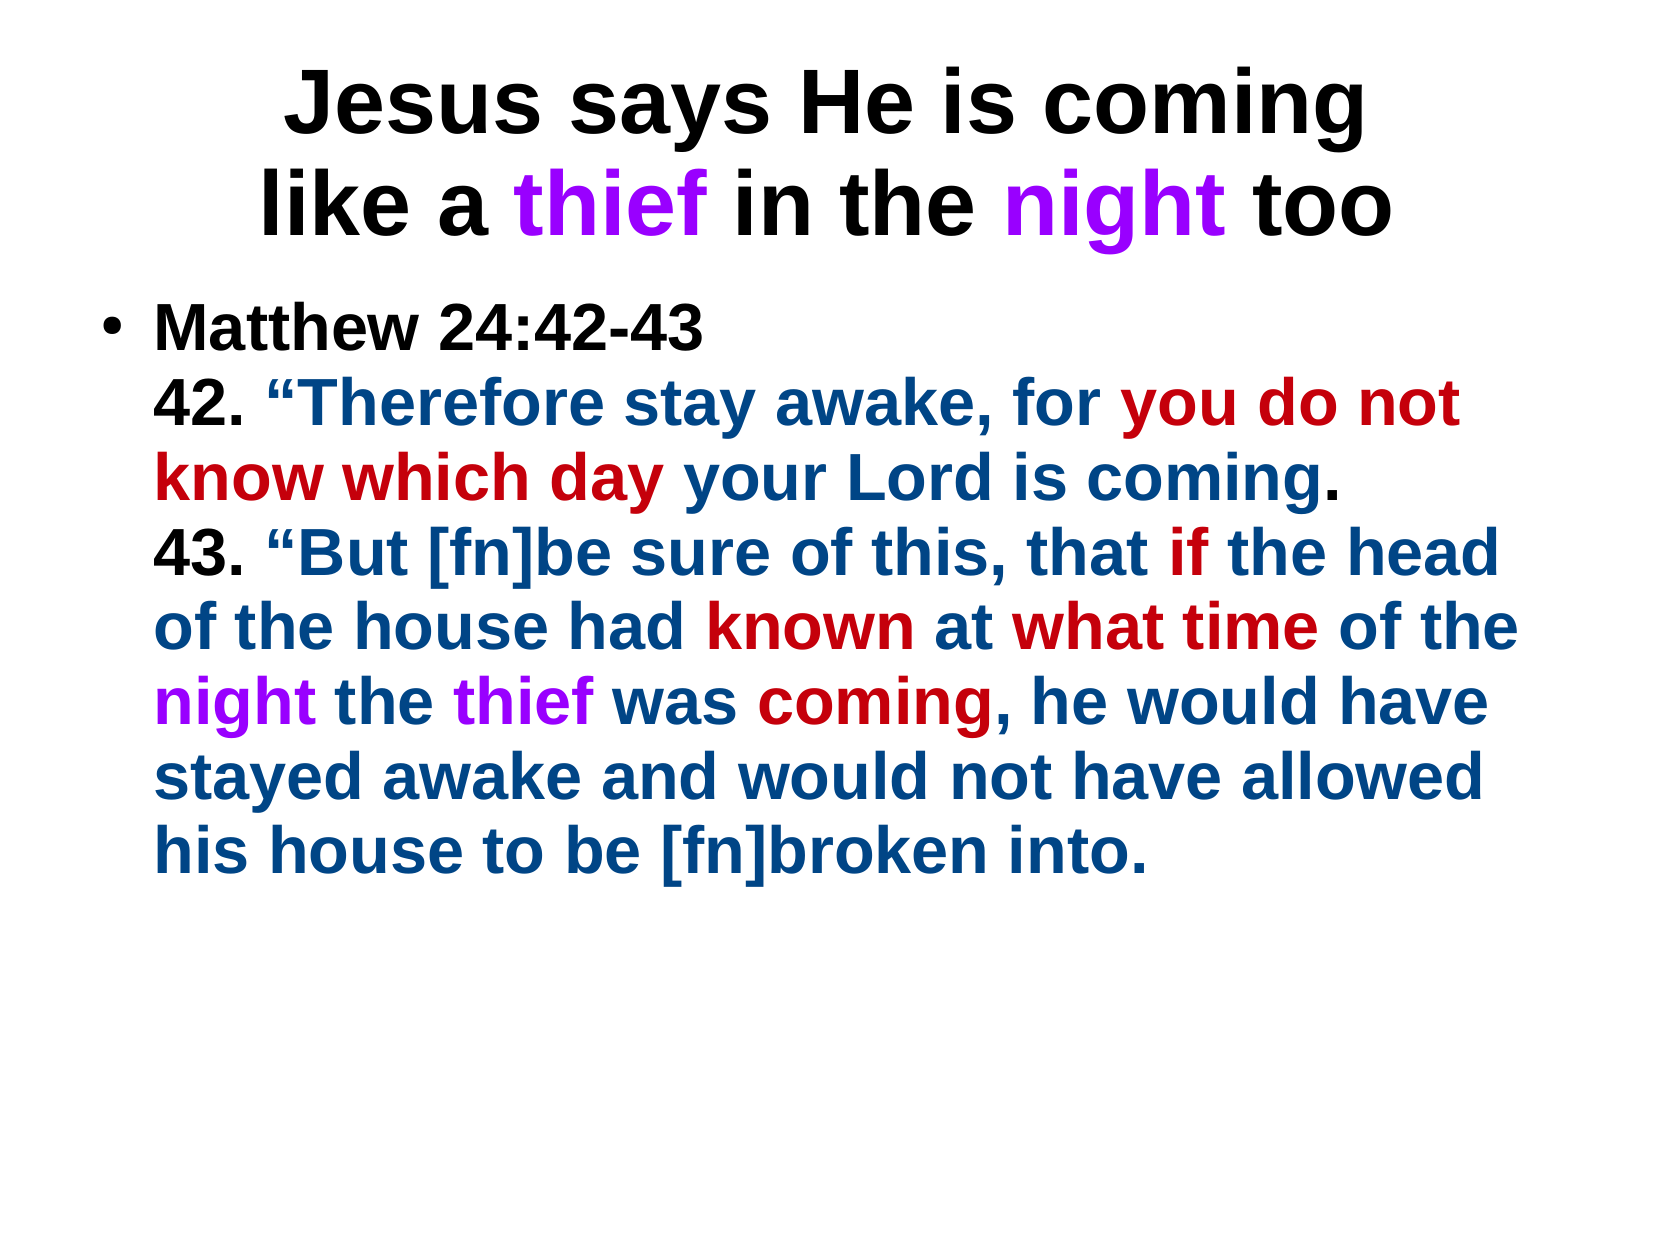

# Jesus says He is coming like a thief in the night too
Matthew 24:42-43
42. “Therefore stay awake, for you do not know which day your Lord is coming.
43. “But [fn]be sure of this, that if the head of the house had known at what time of the night the thief was coming, he would have stayed awake and would not have allowed his house to be [fn]broken into.